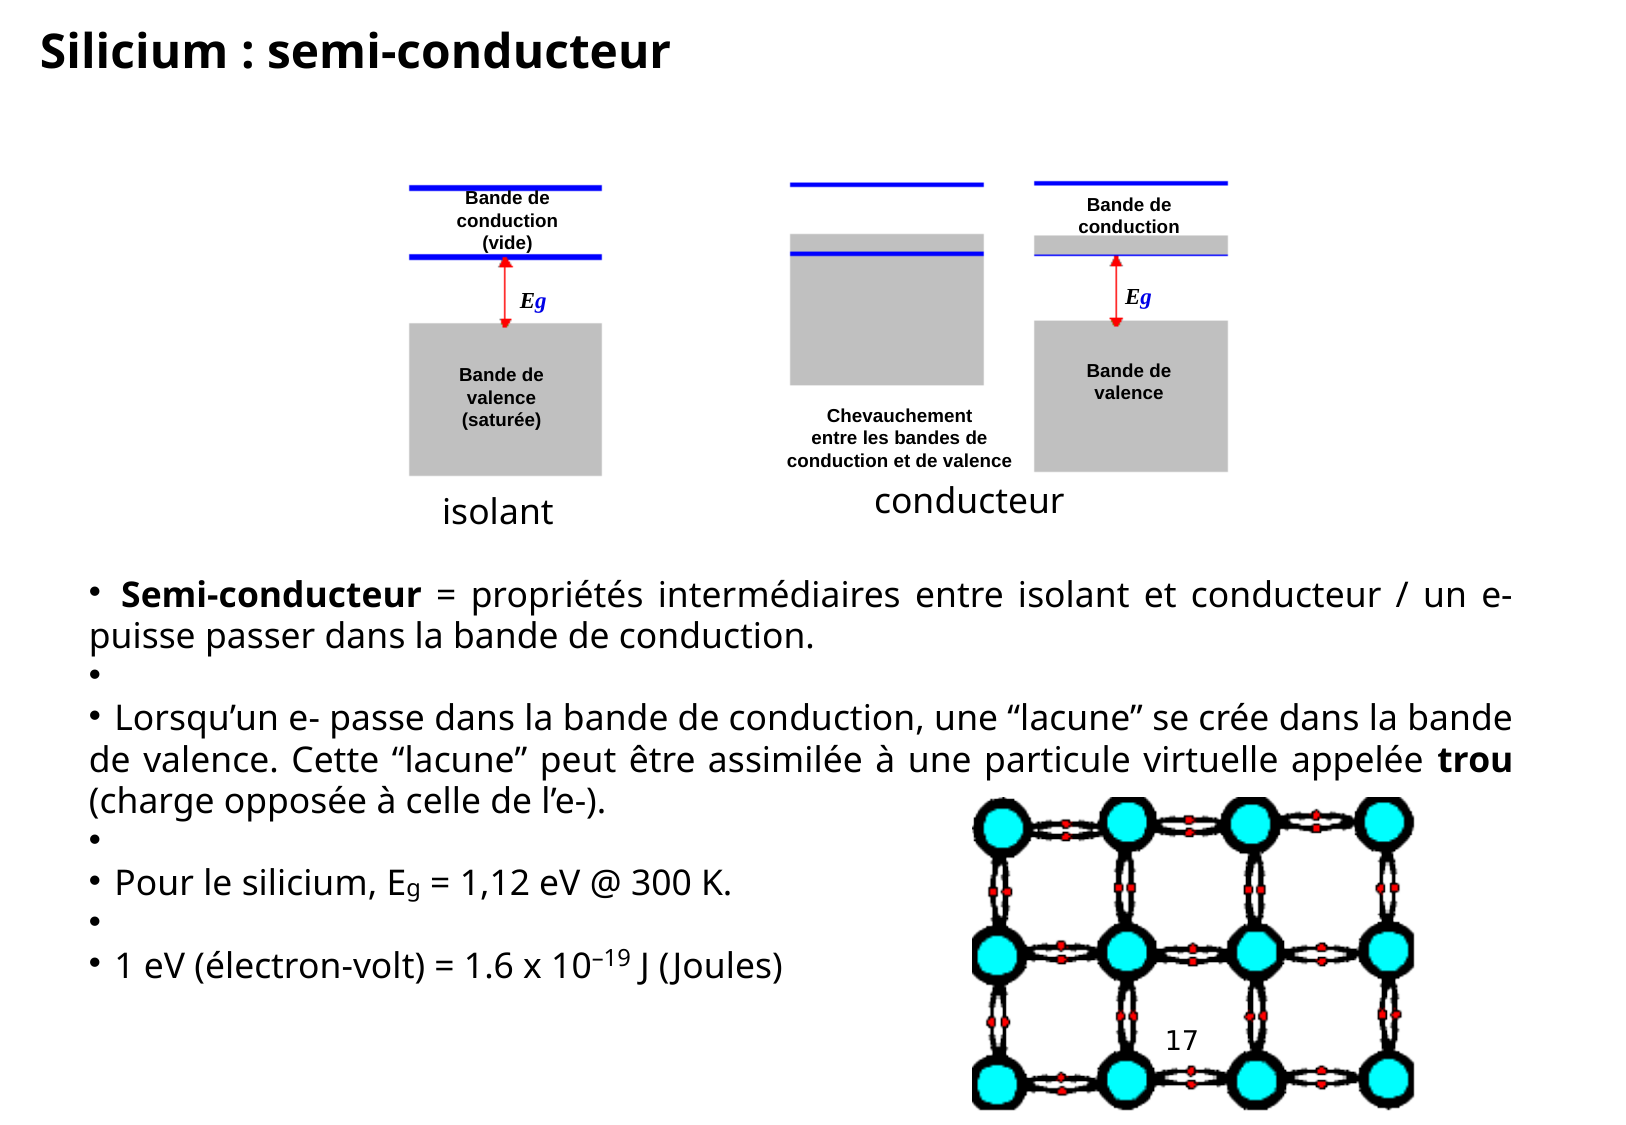

Silicium : semi-conducteur
Bande de
conduction
Eg
Bande de
valence
Chevauchement
entre les bandes de
conduction et de valence
Bande de
conduction
(vide)
Eg
Bande de
valence
(saturée)
conducteur
isolant
 Semi-conducteur = propriétés intermédiaires entre isolant et conducteur / un e- puisse passer dans la bande de conduction.
 Lorsqu’un e- passe dans la bande de conduction, une “lacune” se crée dans la bande de valence. Cette “lacune” peut être assimilée à une particule virtuelle appelée trou (charge opposée à celle de l’e-).
 Pour le silicium, Eg = 1,12 eV @ 300 K.
 1 eV (électron-volt) = 1.6 x 10–19 J (Joules)